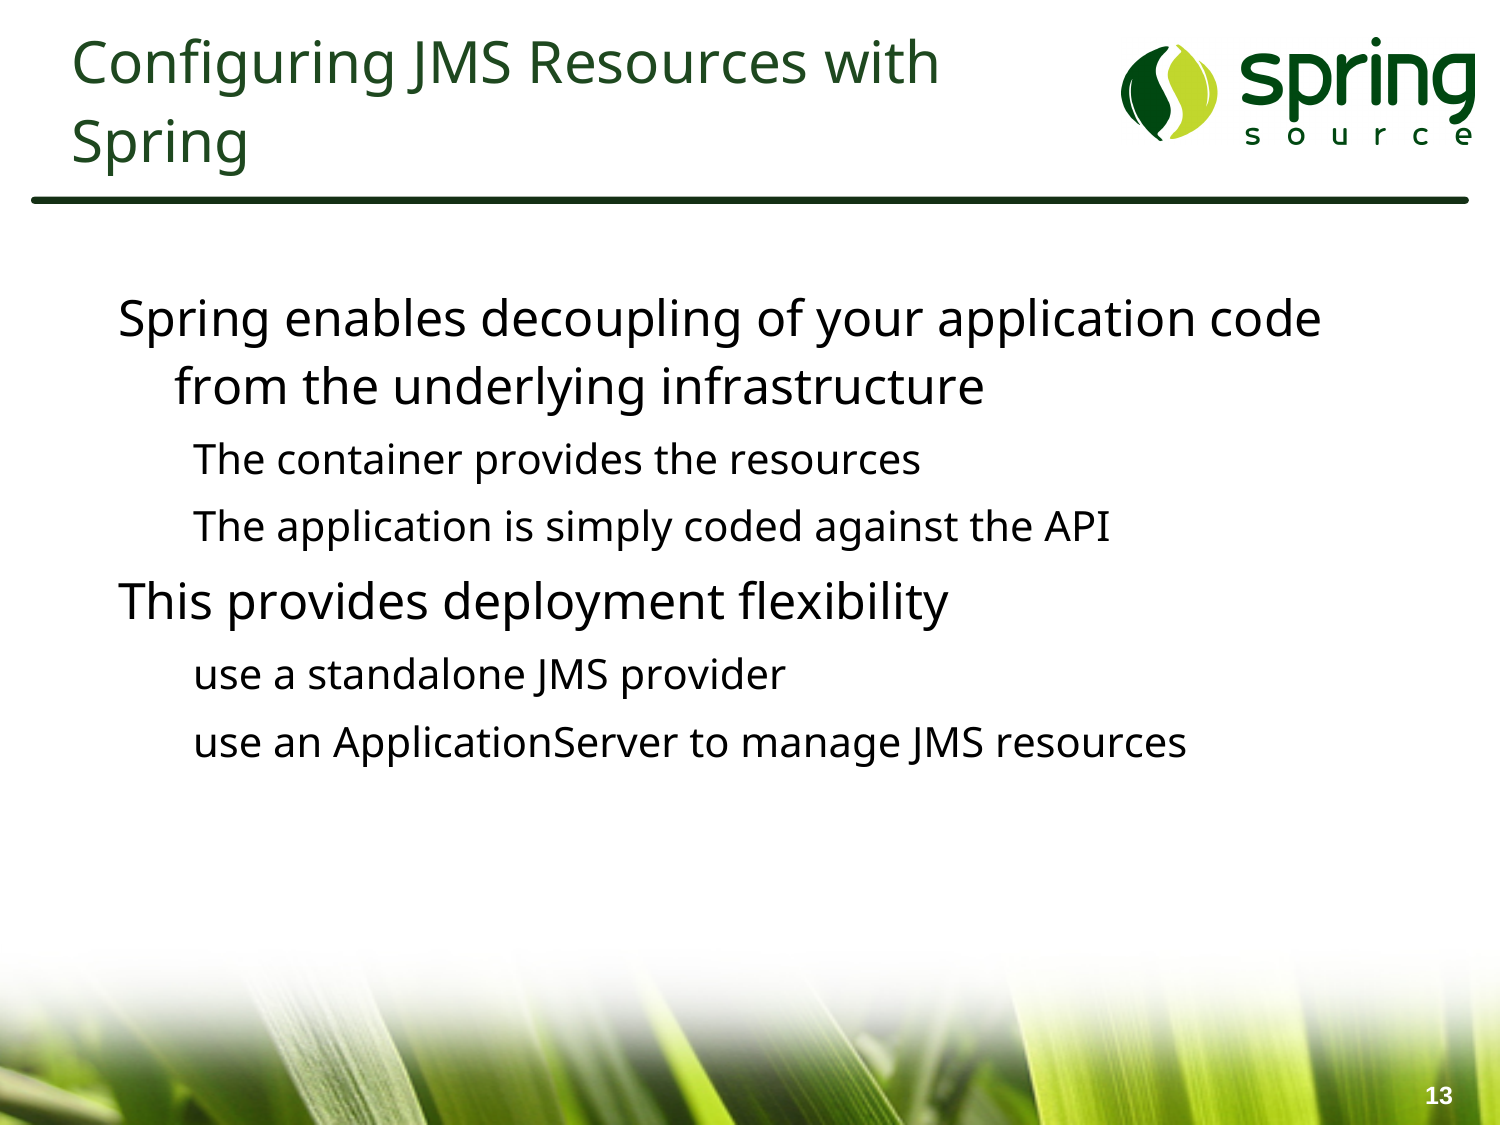

# Configuring JMS Resources with Spring
Spring enables decoupling of your application code from the underlying infrastructure
The container provides the resources
The application is simply coded against the API
This provides deployment flexibility
use a standalone JMS provider
use an ApplicationServer to manage JMS resources